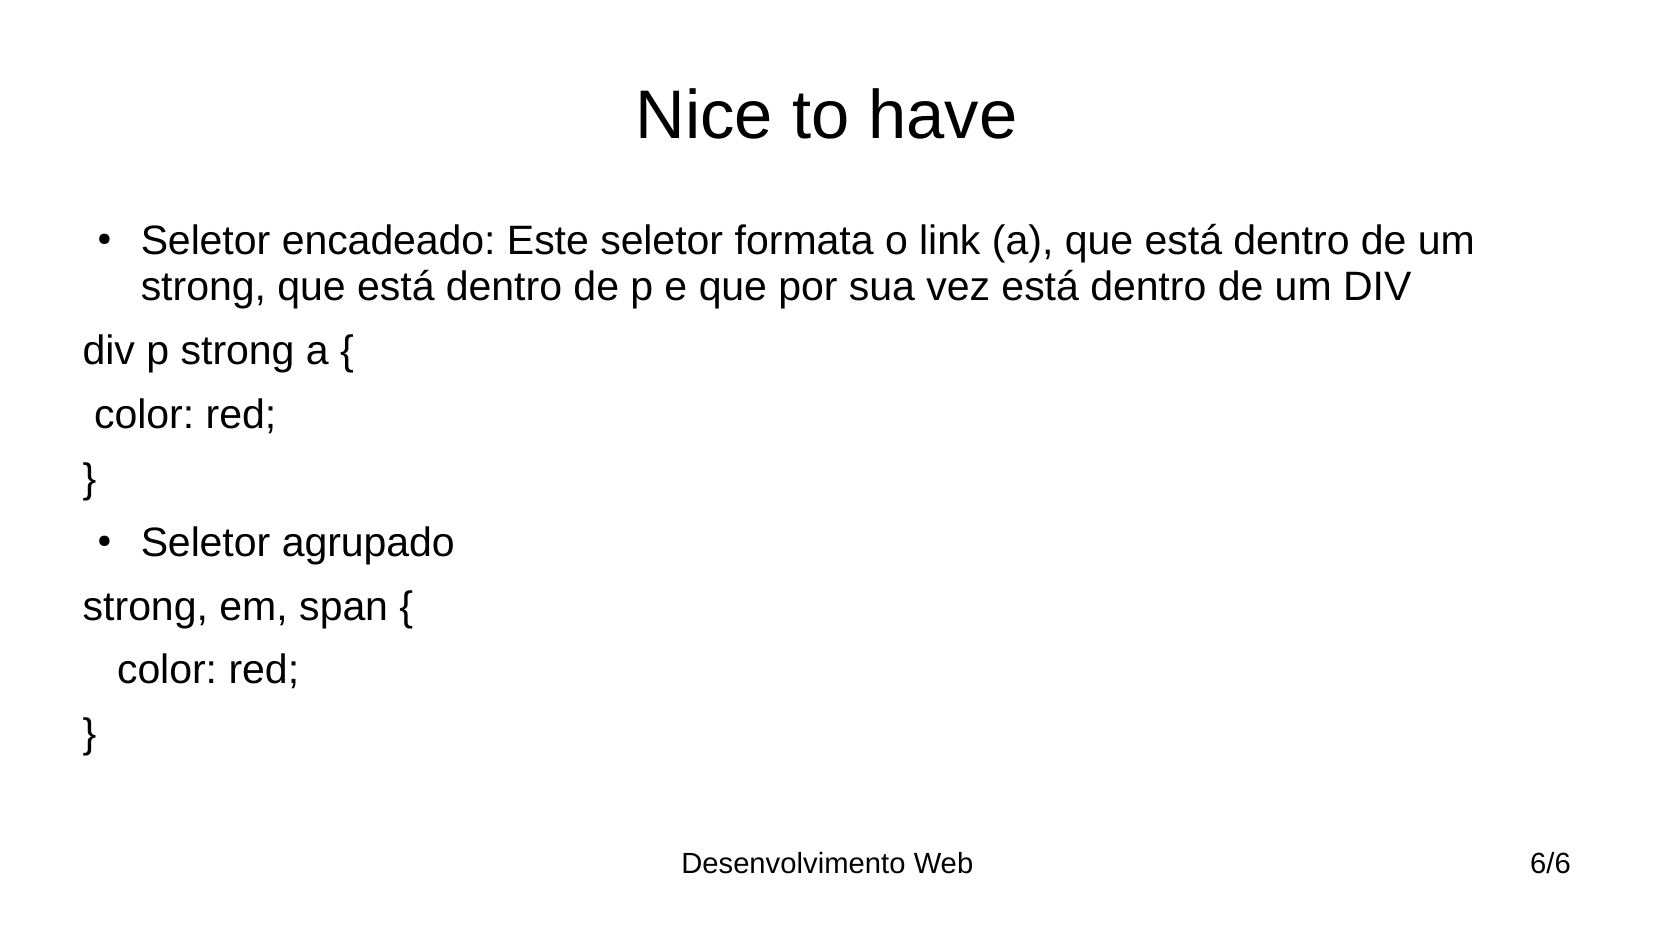

# Nice to have
Seletor encadeado: Este seletor formata o link (a), que está dentro de um strong, que está dentro de p e que por sua vez está dentro de um DIV
div p strong a {
 color: red;
}
Seletor agrupado
strong, em, span {
 color: red;
}
Desenvolvimento Web
6